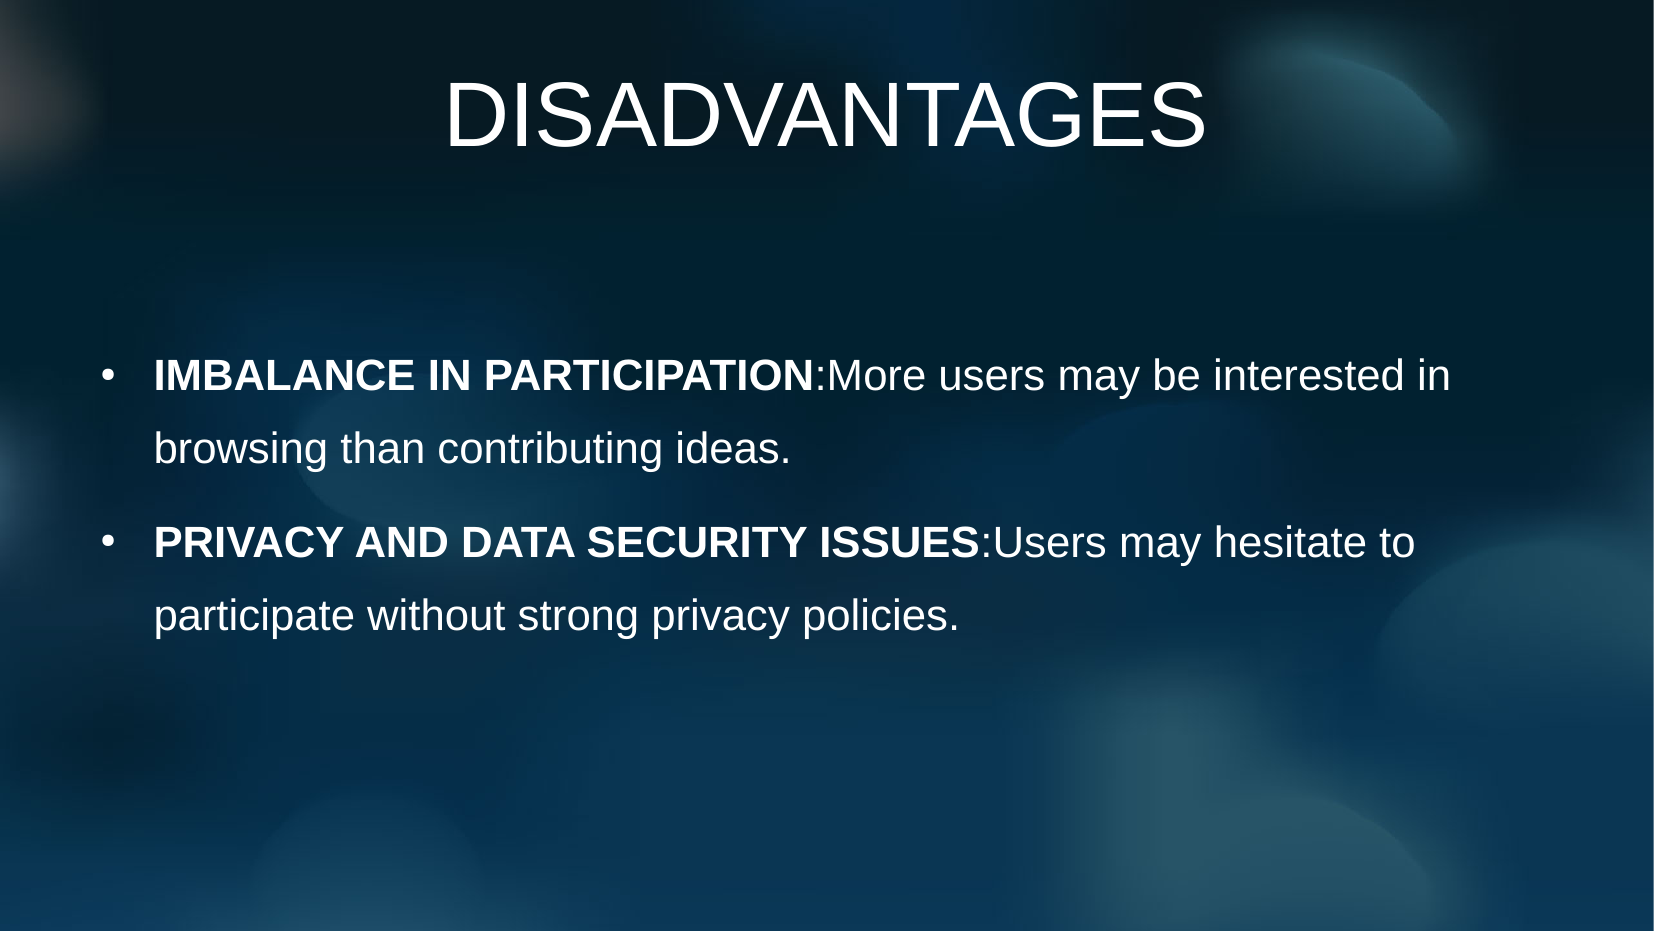

# DISADVANTAGES
IMBALANCE IN PARTICIPATION:More users may be interested in browsing than contributing ideas.
PRIVACY AND DATA SECURITY ISSUES:Users may hesitate to participate without strong privacy policies.